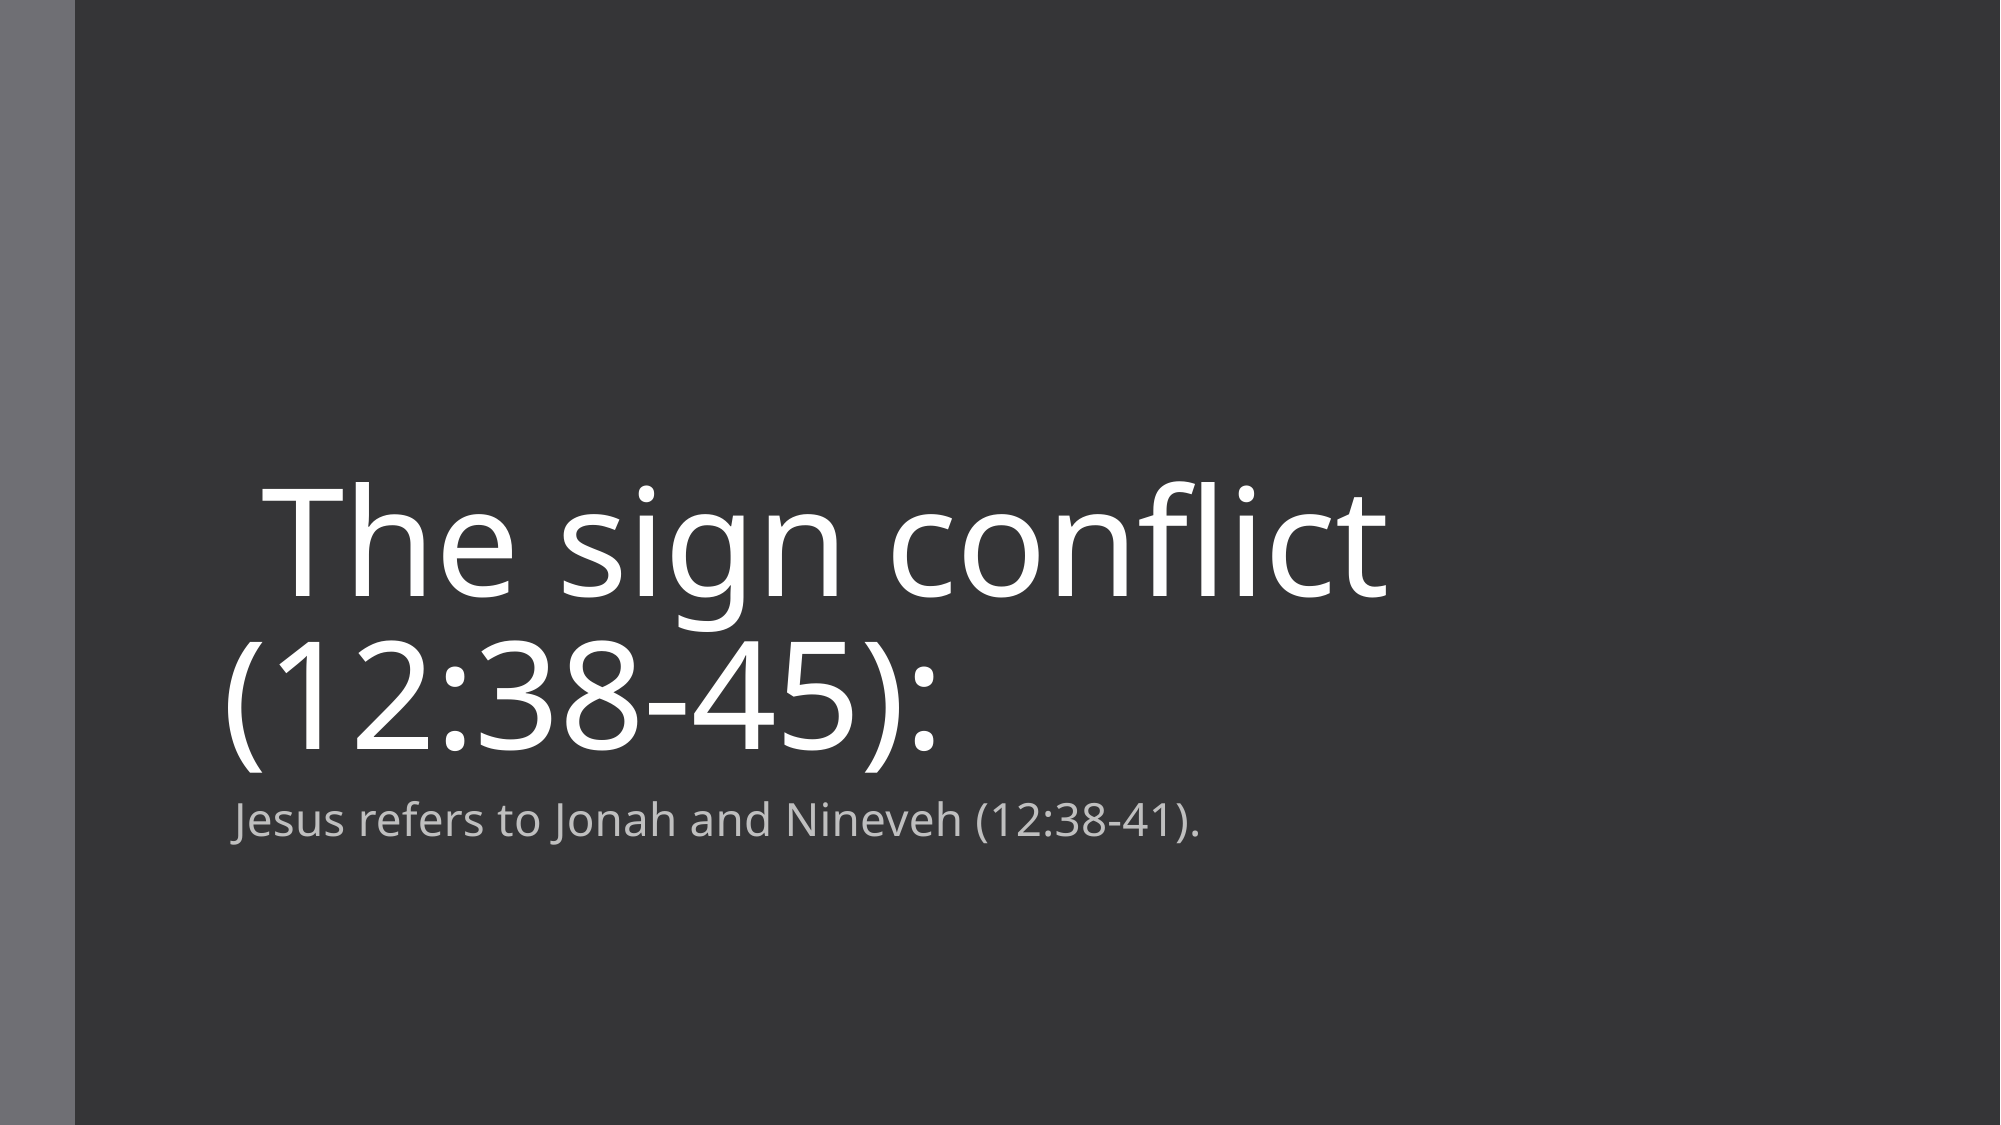

# The sign conflict (12:38-45):
 Jesus refers to Jonah and Nineveh (12:38-41).